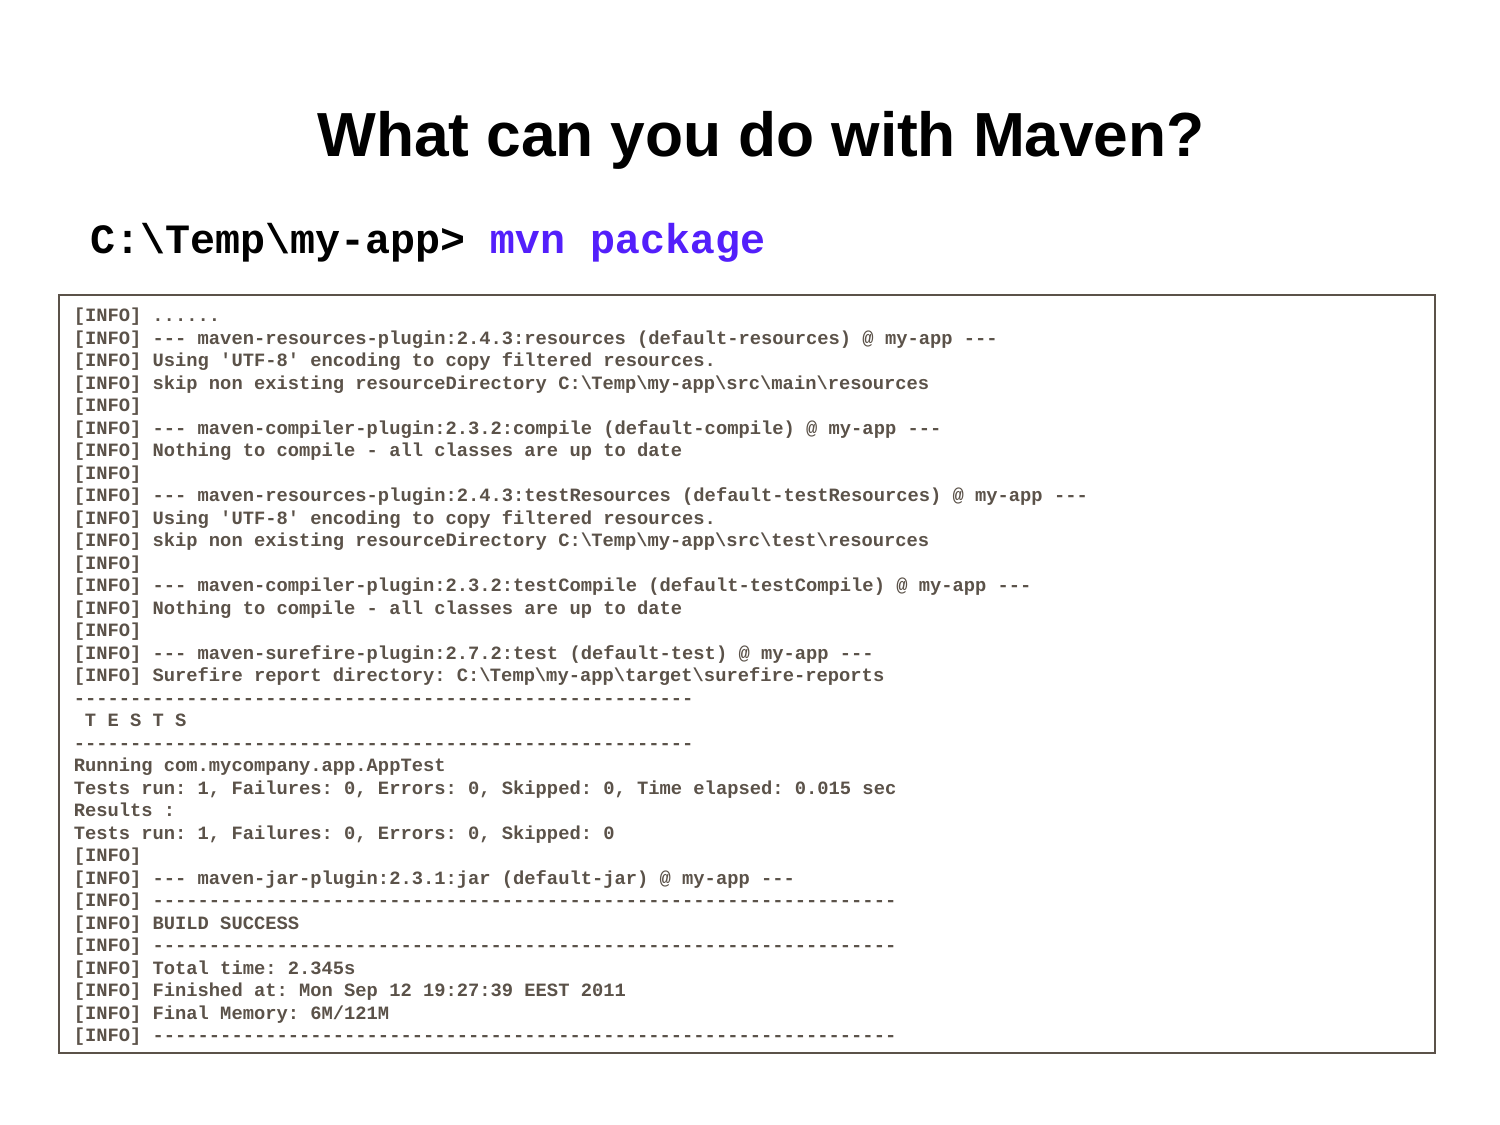

# What can you do with Maven?
C:\Temp\my-app> mvn package
[INFO] ......
[INFO] --- maven-resources-plugin:2.4.3:resources (default-resources) @ my-app ---
[INFO] Using 'UTF-8' encoding to copy filtered resources.
[INFO] skip non existing resourceDirectory C:\Temp\my-app\src\main\resources
[INFO]
[INFO] --- maven-compiler-plugin:2.3.2:compile (default-compile) @ my-app ---
[INFO] Nothing to compile - all classes are up to date
[INFO]
[INFO] --- maven-resources-plugin:2.4.3:testResources (default-testResources) @ my-app ---
[INFO] Using 'UTF-8' encoding to copy filtered resources.
[INFO] skip non existing resourceDirectory C:\Temp\my-app\src\test\resources
[INFO]
[INFO] --- maven-compiler-plugin:2.3.2:testCompile (default-testCompile) @ my-app ---
[INFO] Nothing to compile - all classes are up to date
[INFO]
[INFO] --- maven-surefire-plugin:2.7.2:test (default-test) @ my-app ---
[INFO] Surefire report directory: C:\Temp\my-app\target\surefire-reports
-------------------------------------------------------
 T E S T S
-------------------------------------------------------
Running com.mycompany.app.AppTest
Tests run: 1, Failures: 0, Errors: 0, Skipped: 0, Time elapsed: 0.015 sec
Results :
Tests run: 1, Failures: 0, Errors: 0, Skipped: 0
[INFO]
[INFO] --- maven-jar-plugin:2.3.1:jar (default-jar) @ my-app ---
[INFO] ------------------------------------------------------------------
[INFO] BUILD SUCCESS
[INFO] ------------------------------------------------------------------
[INFO] Total time: 2.345s
[INFO] Finished at: Mon Sep 12 19:27:39 EEST 2011
[INFO] Final Memory: 6M/121M
[INFO] ------------------------------------------------------------------